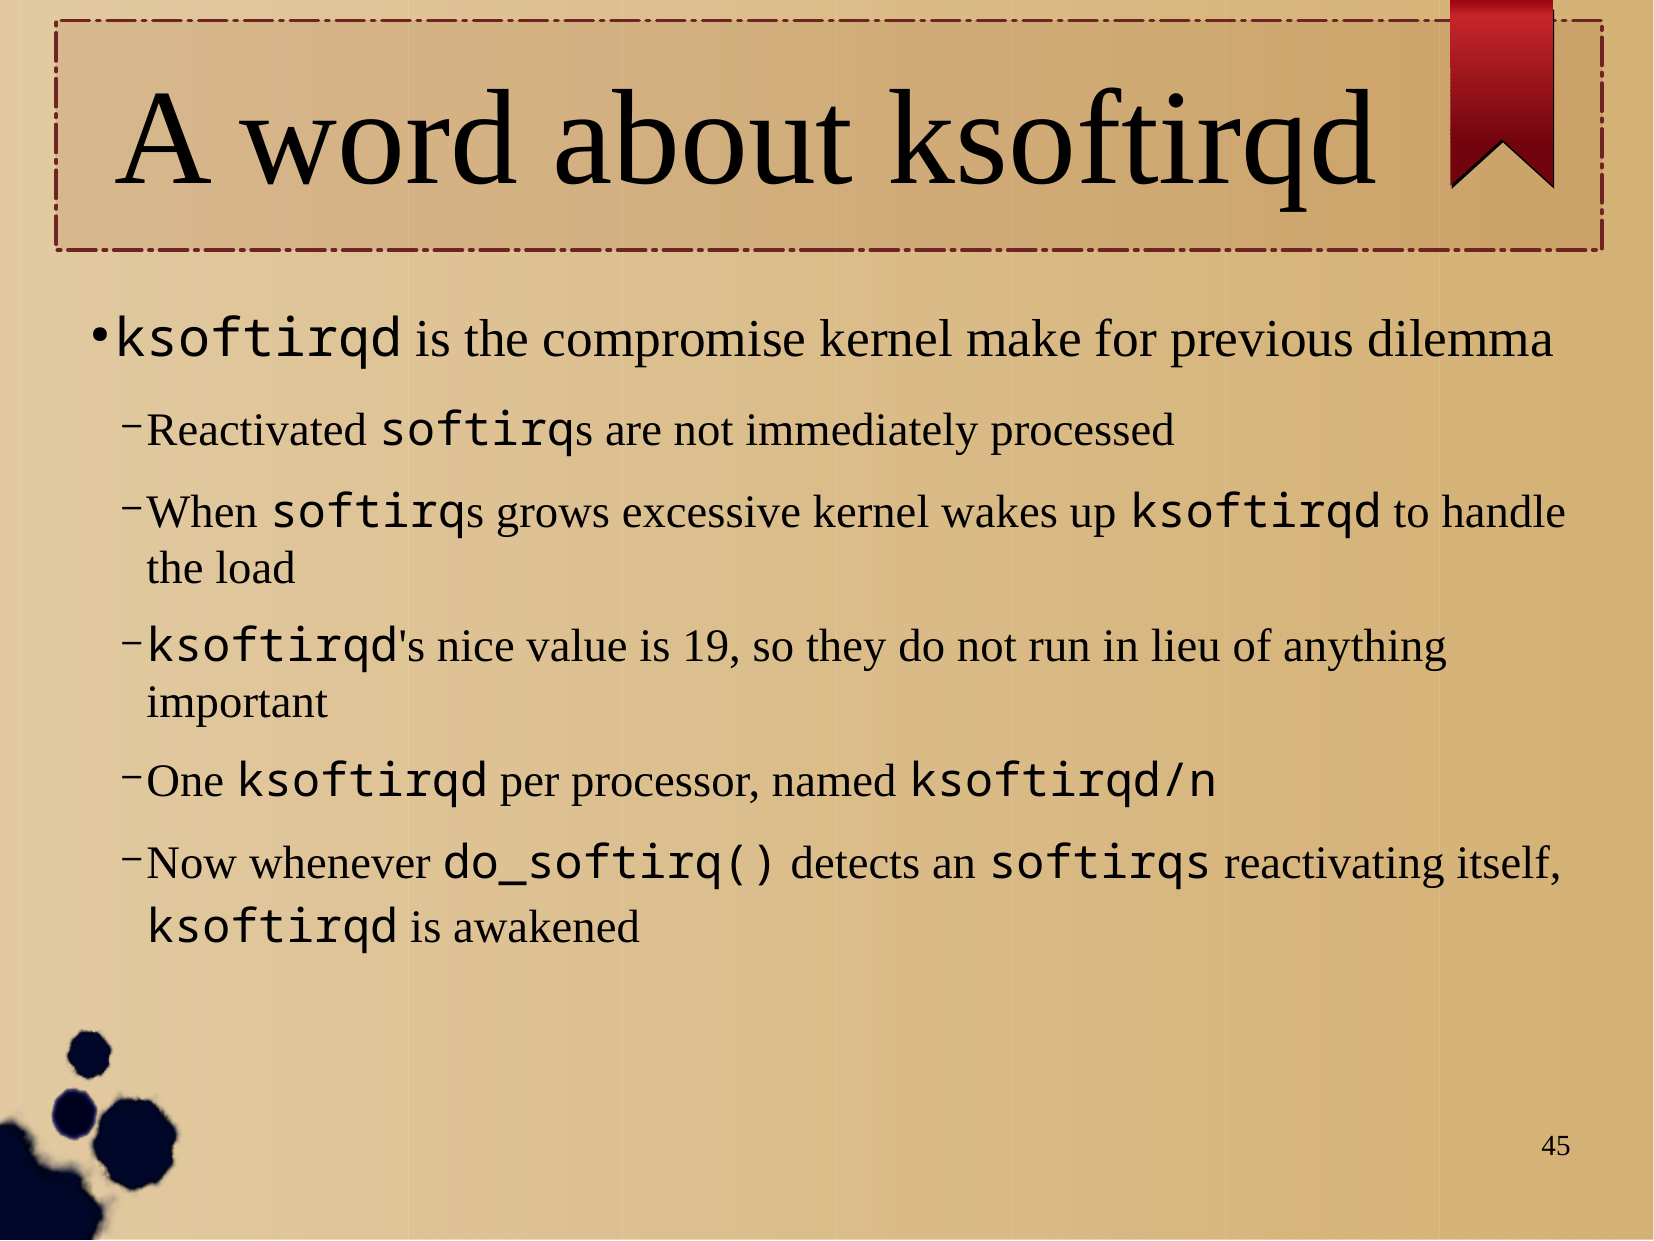

# A word about ksoftirqd
ksoftirqd is the compromise kernel make for previous dilemma
Reactivated softirqs are not immediately processed
When softirqs grows excessive kernel wakes up ksoftirqd to handle the load
ksoftirqd's nice value is 19, so they do not run in lieu of anything important
One ksoftirqd per processor, named ksoftirqd/n
Now whenever do_softirq() detects an softirqs reactivating itself, ksoftirqd is awakened
45